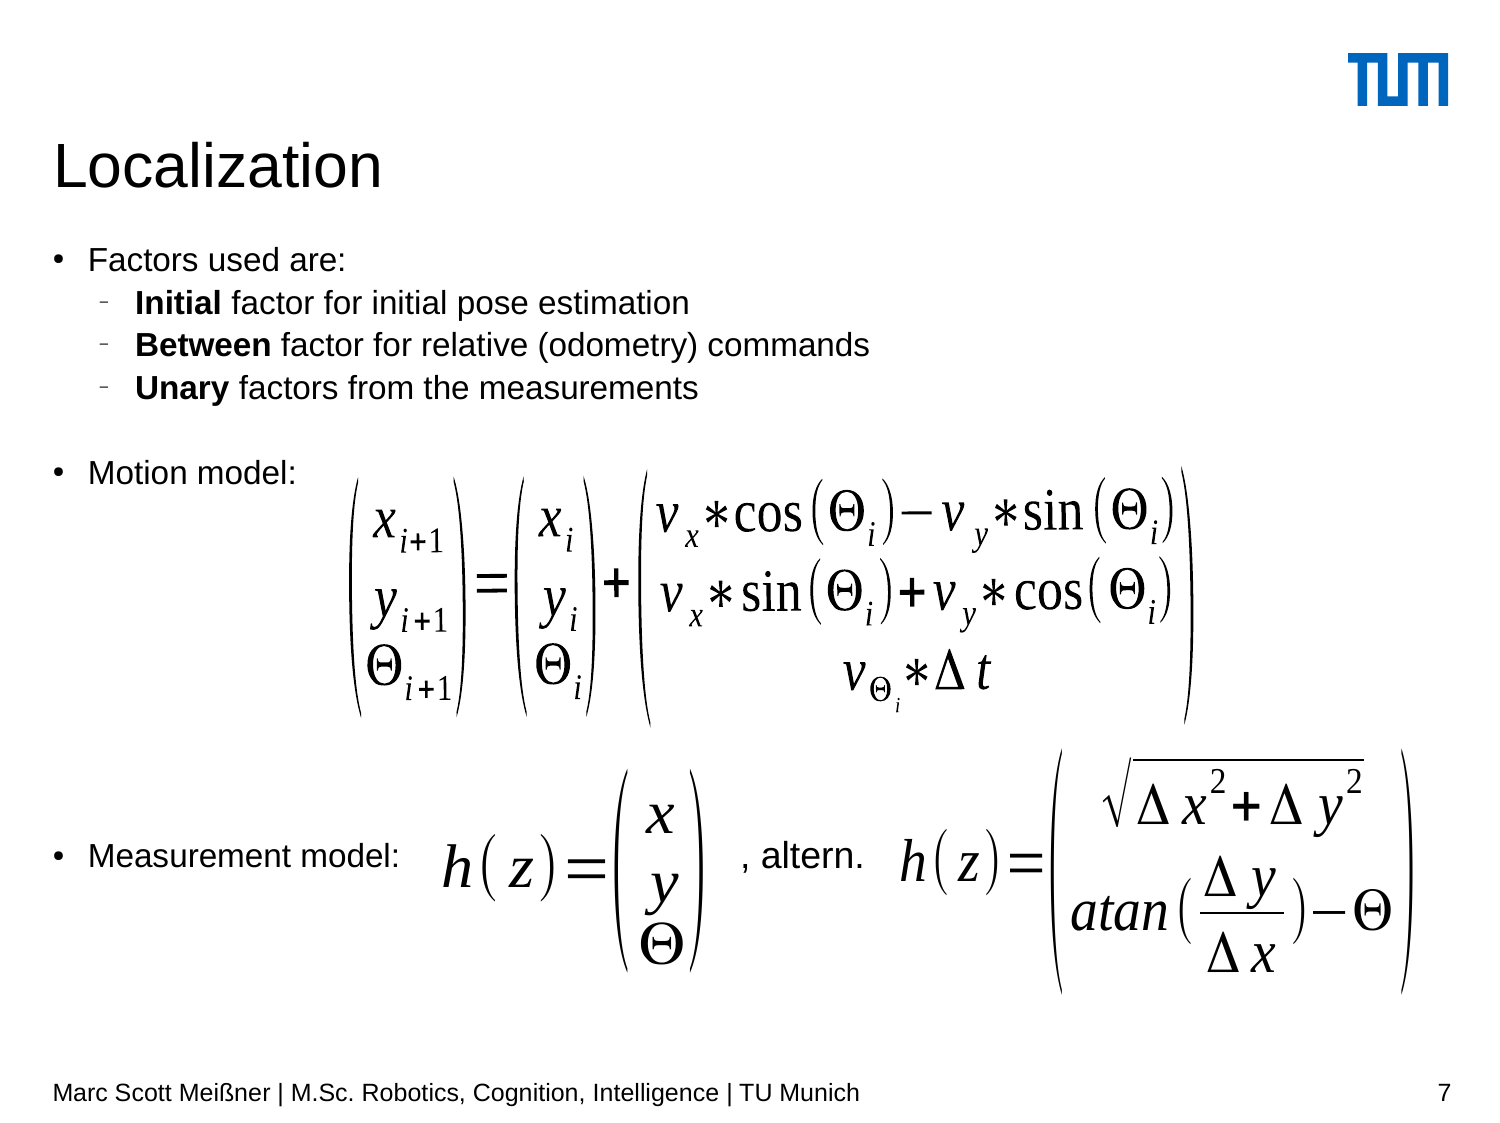

# Localization
Factors used are:
Initial factor for initial pose estimation
Between factor for relative (odometry) commands
Unary factors from the measurements
Motion model:
Measurement model:
, altern.
Marc Scott Meißner | M.Sc. Robotics, Cognition, Intelligence | TU Munich
7